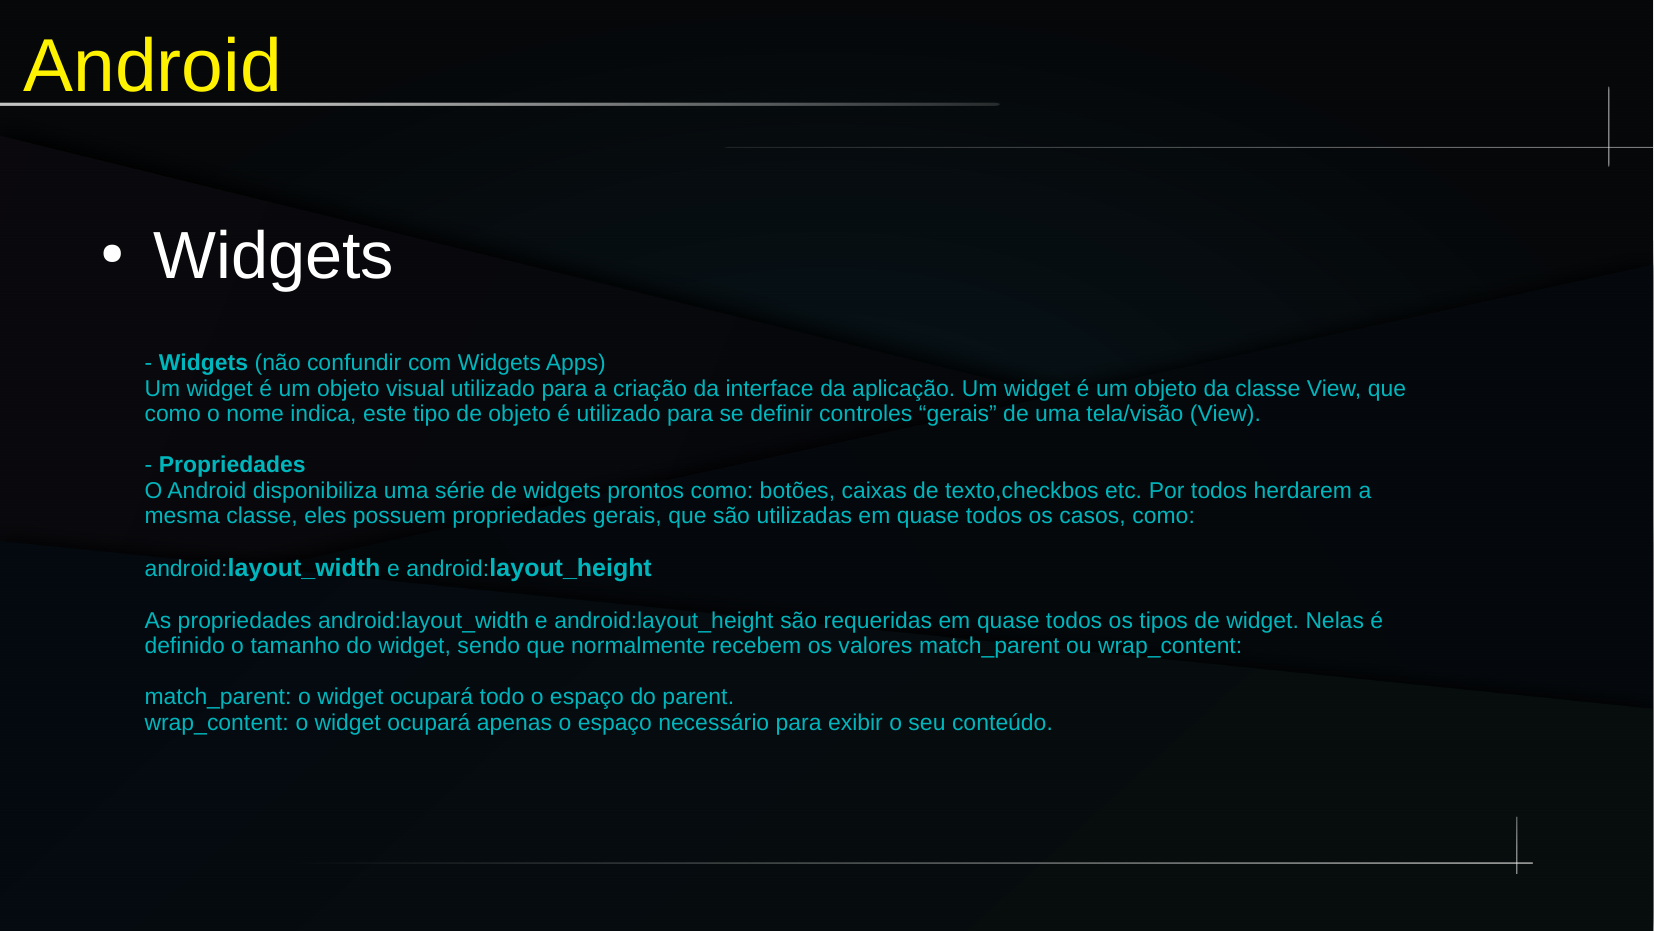

# Android
Widgets
- Widgets (não confundir com Widgets Apps)
Um widget é um objeto visual utilizado para a criação da interface da aplicação. Um widget é um objeto da classe View, que como o nome indica, este tipo de objeto é utilizado para se definir controles “gerais” de uma tela/visão (View).
- Propriedades
O Android disponibiliza uma série de widgets prontos como: botões, caixas de texto,checkbos etc. Por todos herdarem a mesma classe, eles possuem propriedades gerais, que são utilizadas em quase todos os casos, como:
android:layout_width e android:layout_height
As propriedades android:layout_width e android:layout_height são requeridas em quase todos os tipos de widget. Nelas é definido o tamanho do widget, sendo que normalmente recebem os valores match_parent ou wrap_content:
match_parent: o widget ocupará todo o espaço do parent.
wrap_content: o widget ocupará apenas o espaço necessário para exibir o seu conteúdo.